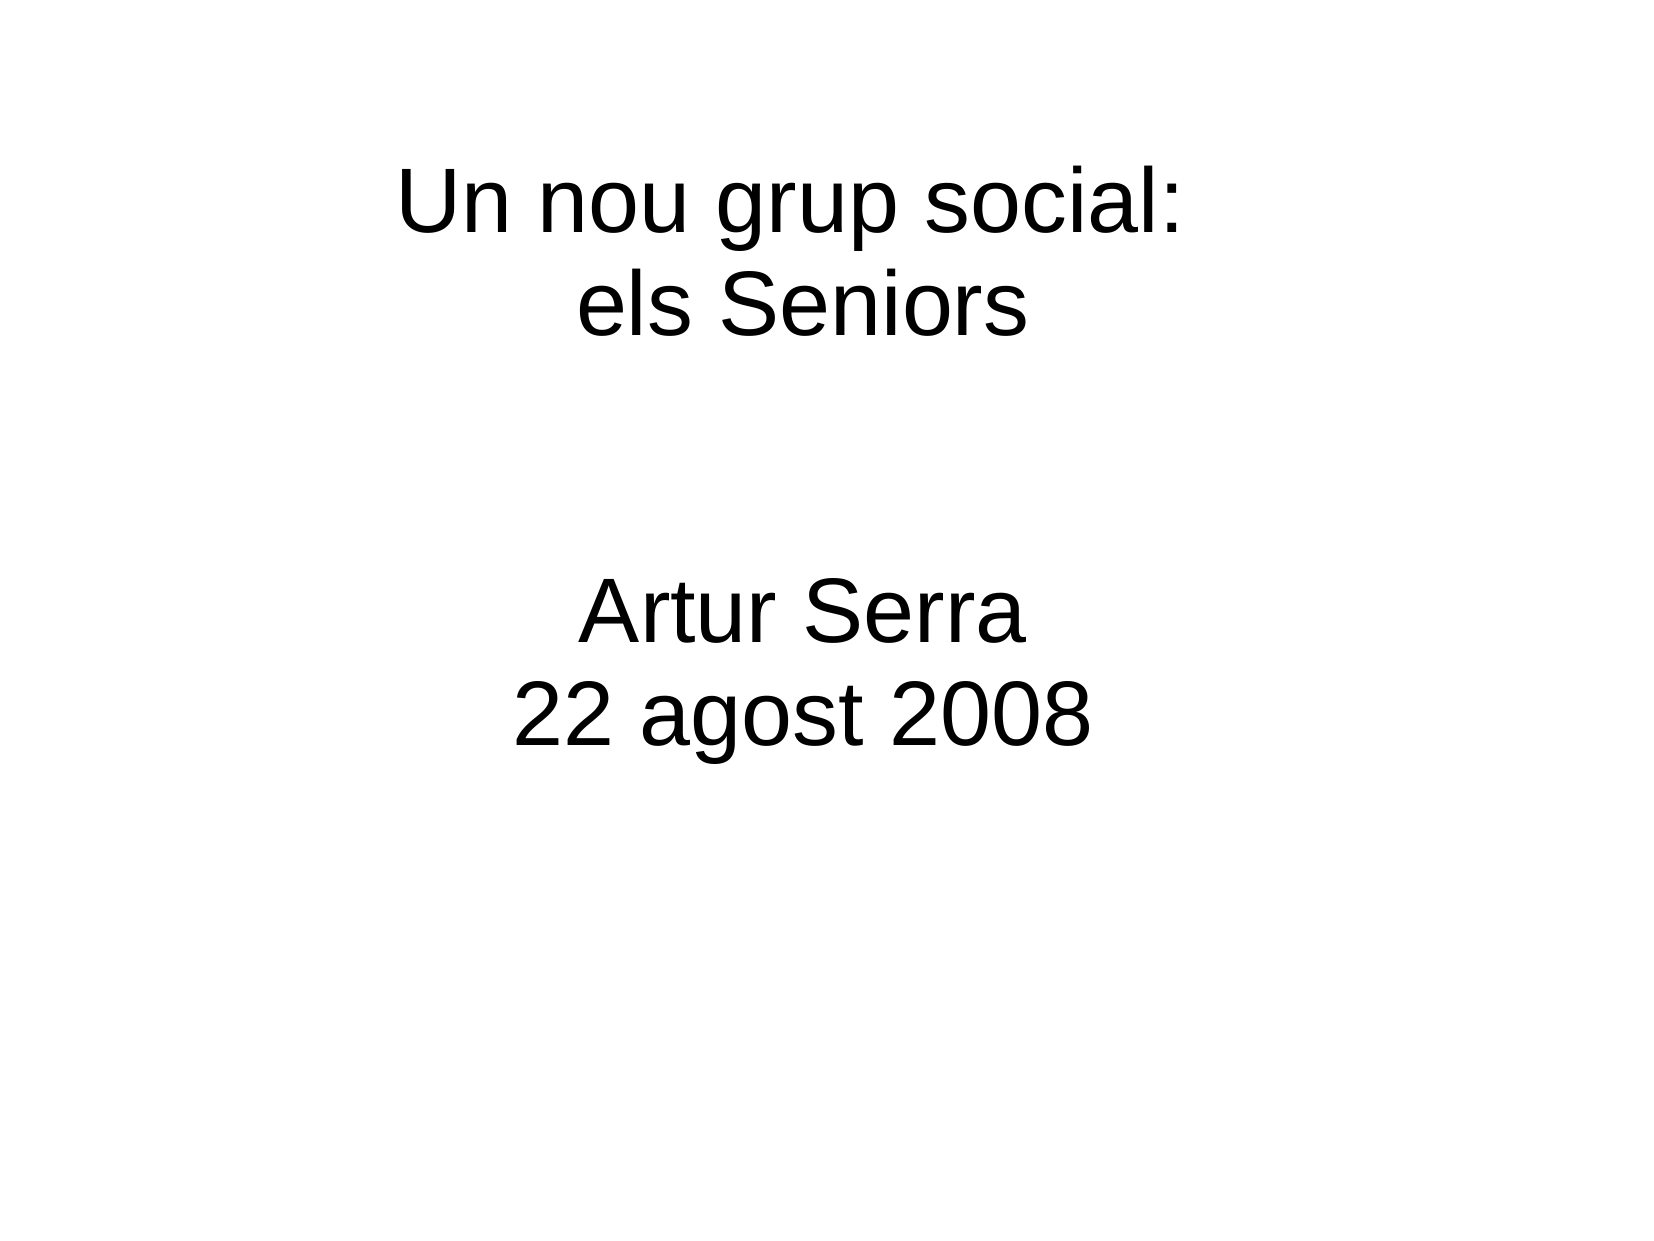

# Un nou grup social: els Seniors Artur Serra 22 agost 2008